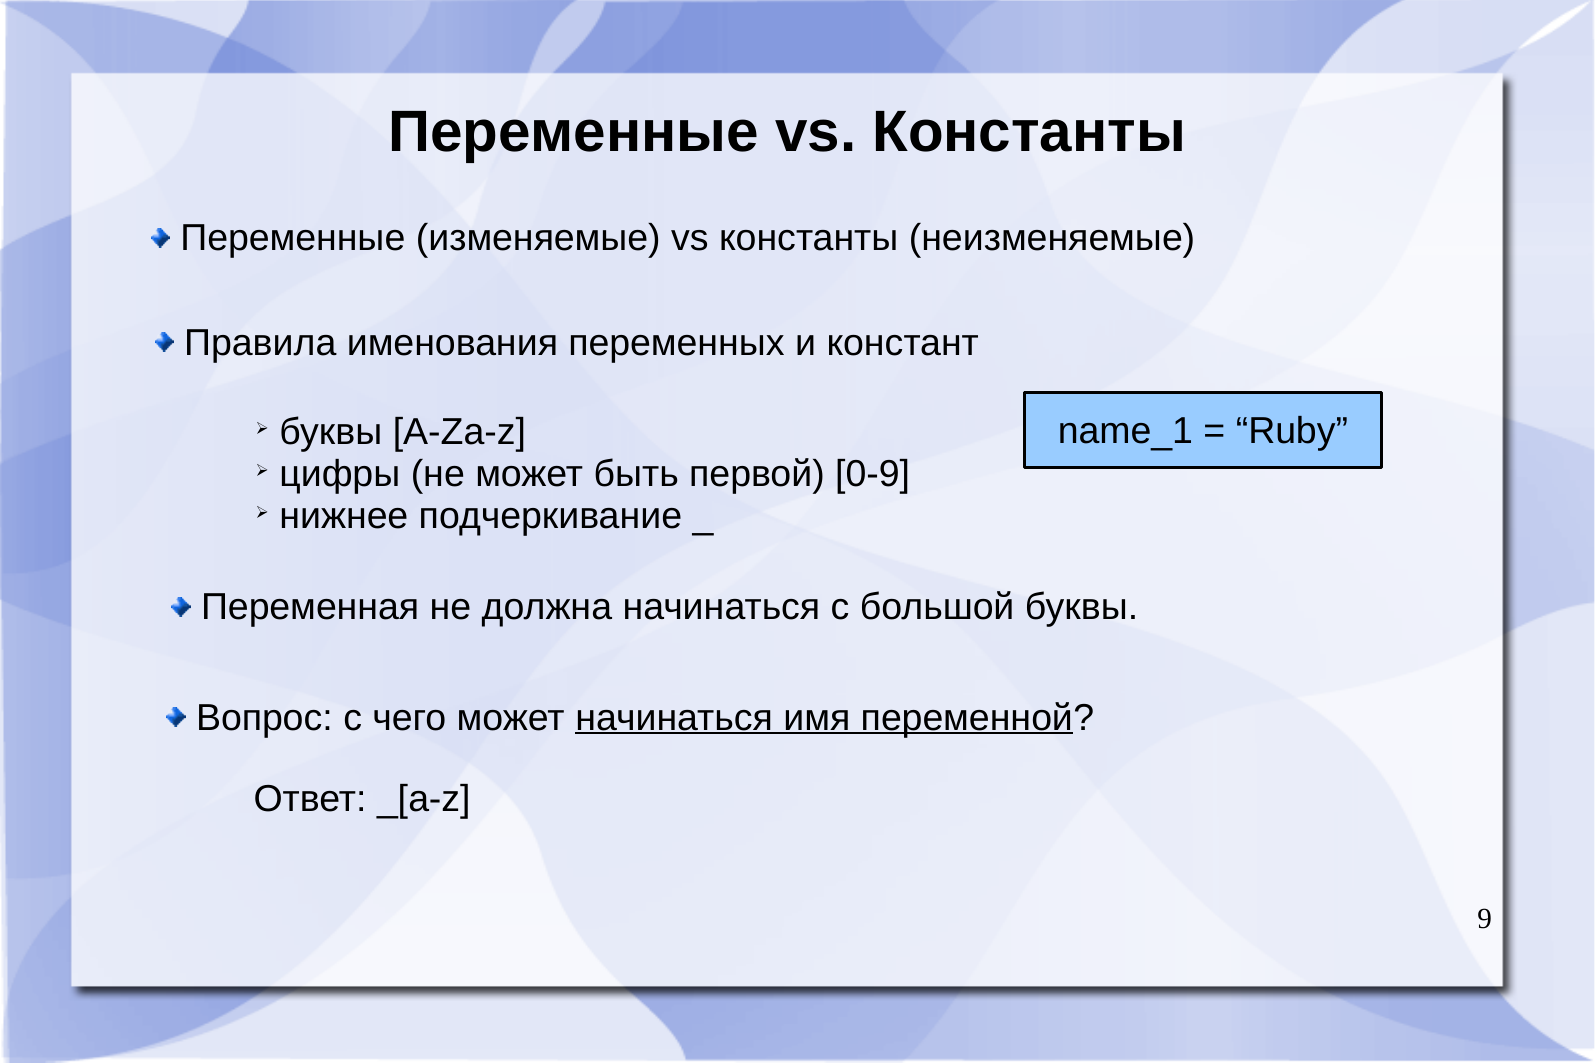

# Переменные vs. Константы
 Переменные (изменяемые) vs константы (неизменяемые)
 Правила именования переменных и констант
name_1 = “Ruby”
 буквы [A-Za-z]
 цифры (не может быть первой) [0-9]
 нижнее подчеркивание _
 Переменная не должна начинаться с большой буквы.
 Вопрос: с чего может начинаться имя переменной?
Ответ: _[a-z]
9